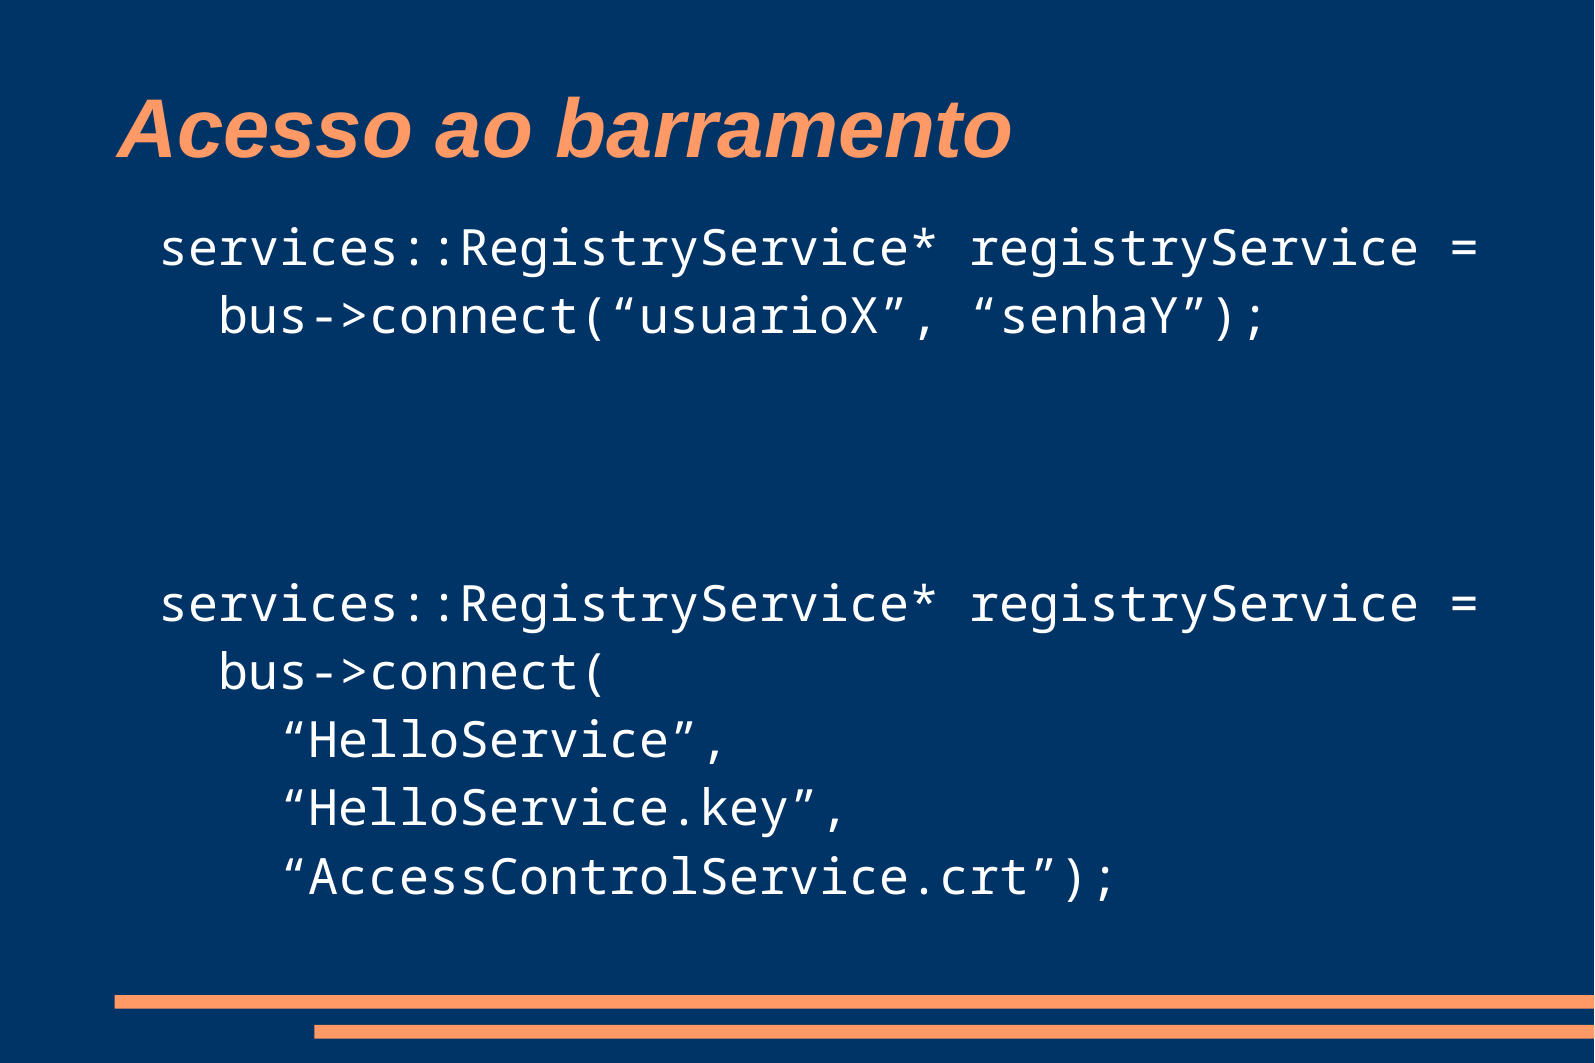

# Acesso ao barramento
services::RegistryService* registryService =
 bus->connect(“usuarioX”, “senhaY”);
services::RegistryService* registryService =
 bus->connect(
 “HelloService”,
 “HelloService.key”,
 “AccessControlService.crt”);